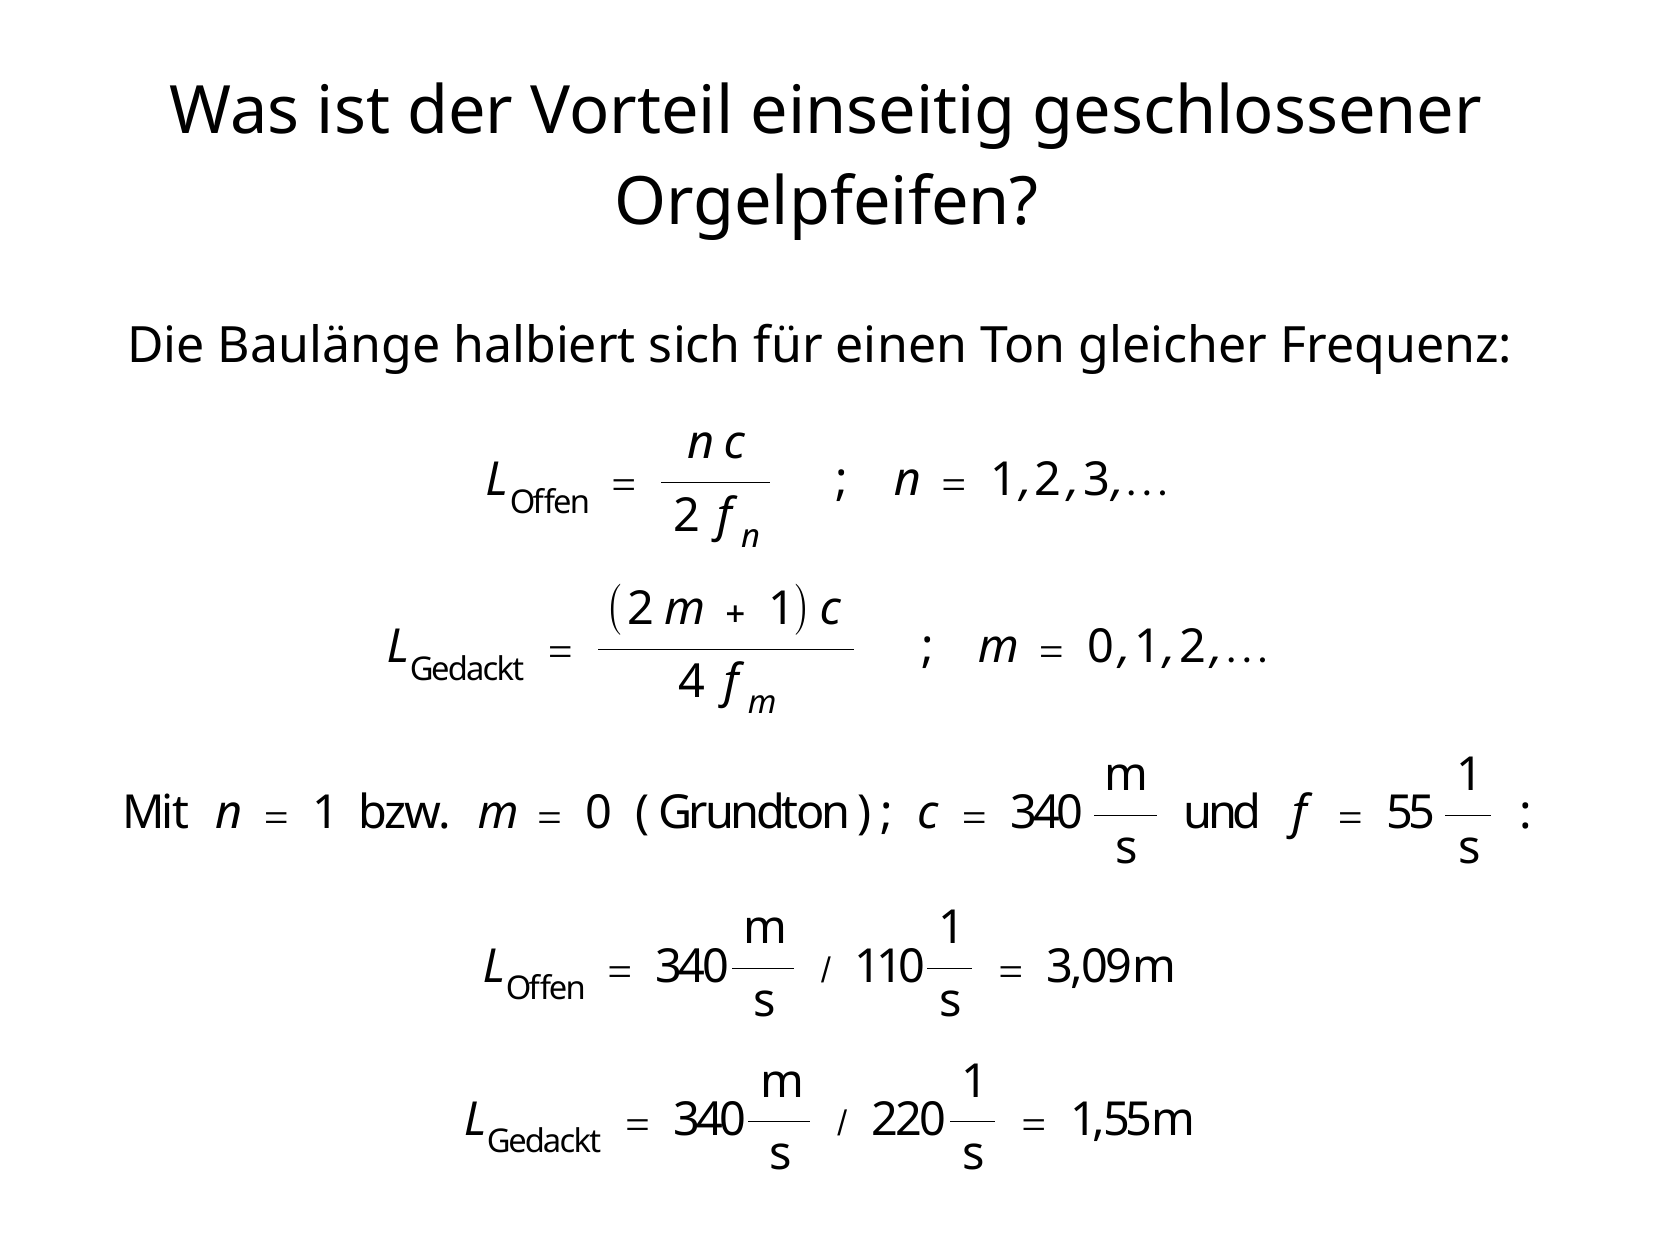

# Was ist der Vorteil einseitig geschlossener Orgelpfeifen?
Die Baulänge halbiert sich für einen Ton gleicher Frequenz: